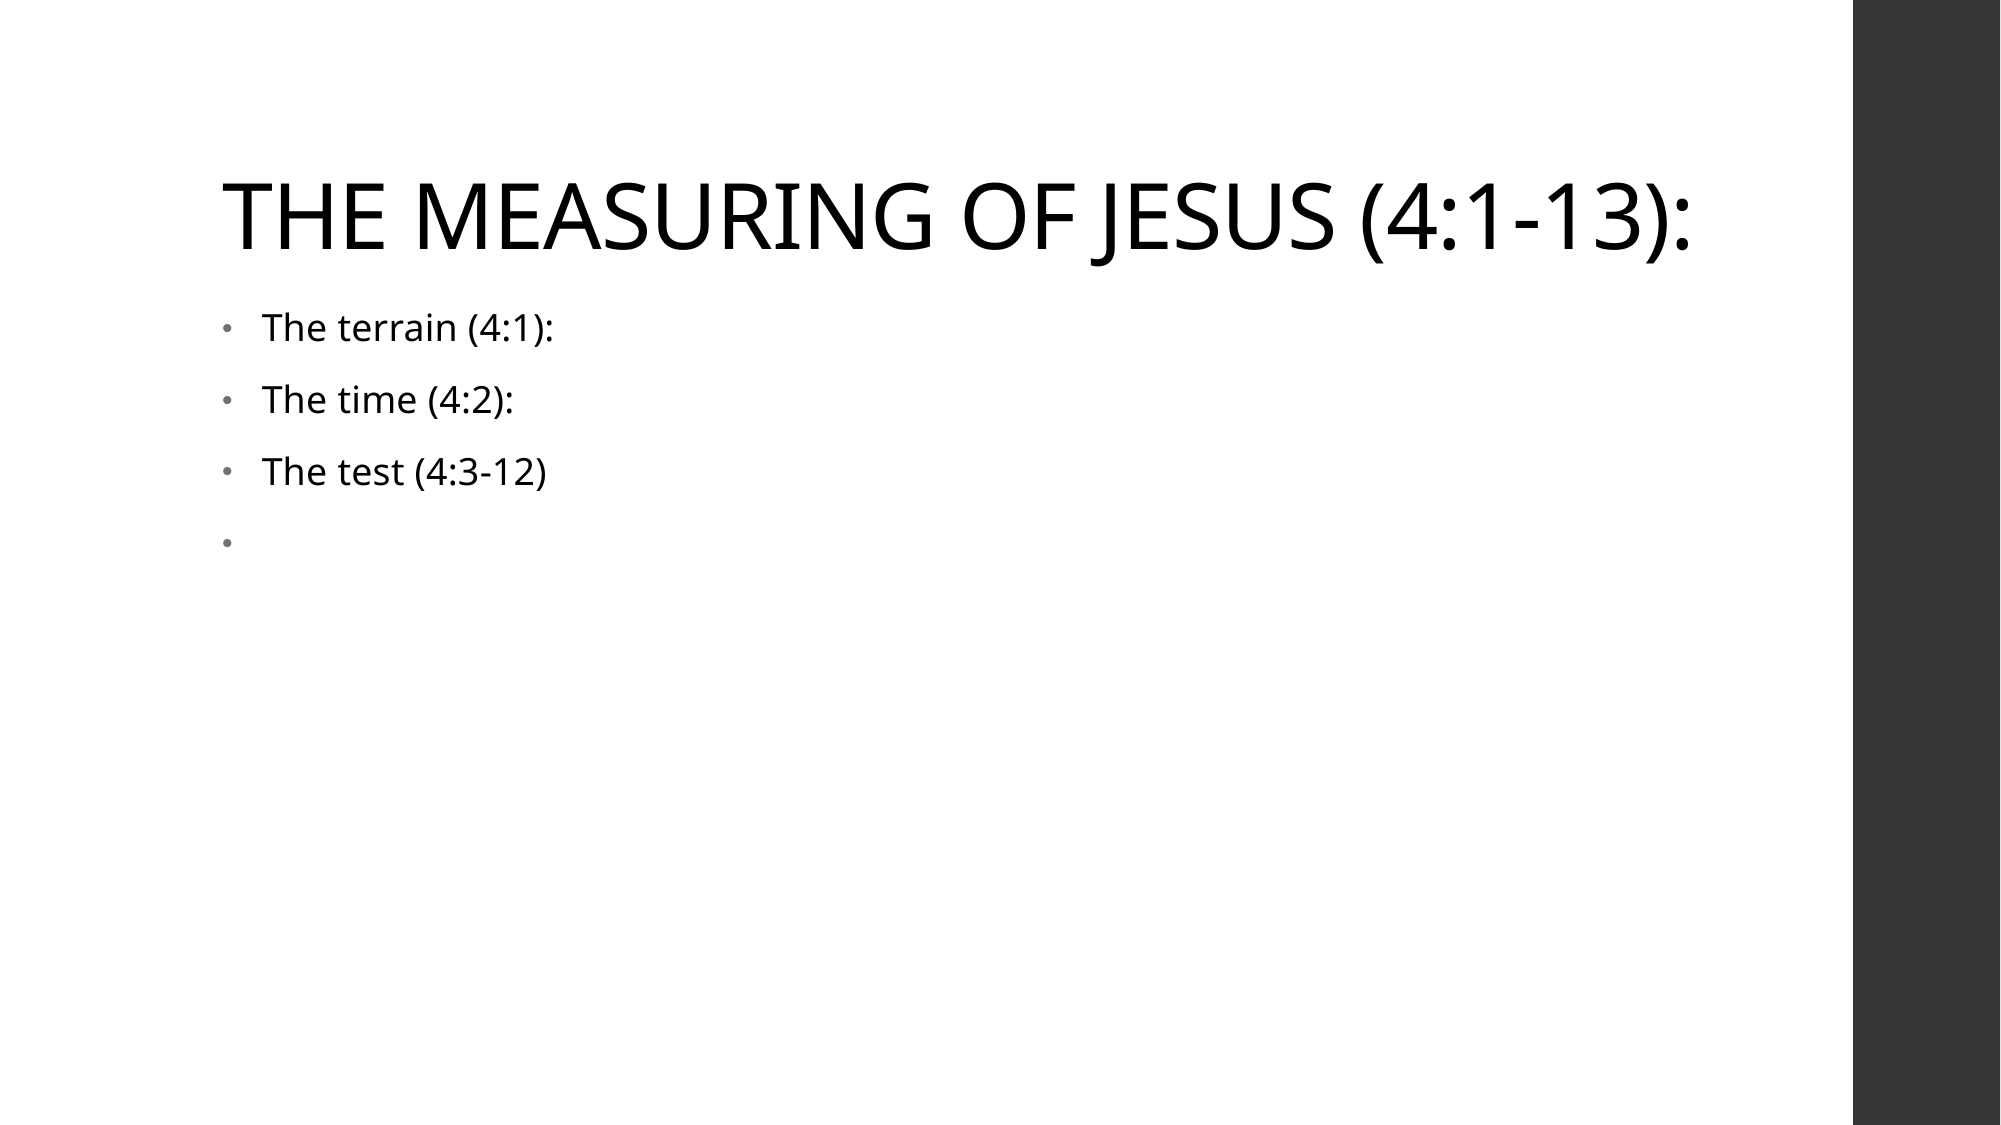

# THE MEASURING OF JESUS (4:1-13):
 The terrain (4:1):
 The time (4:2):
 The test (4:3-12)